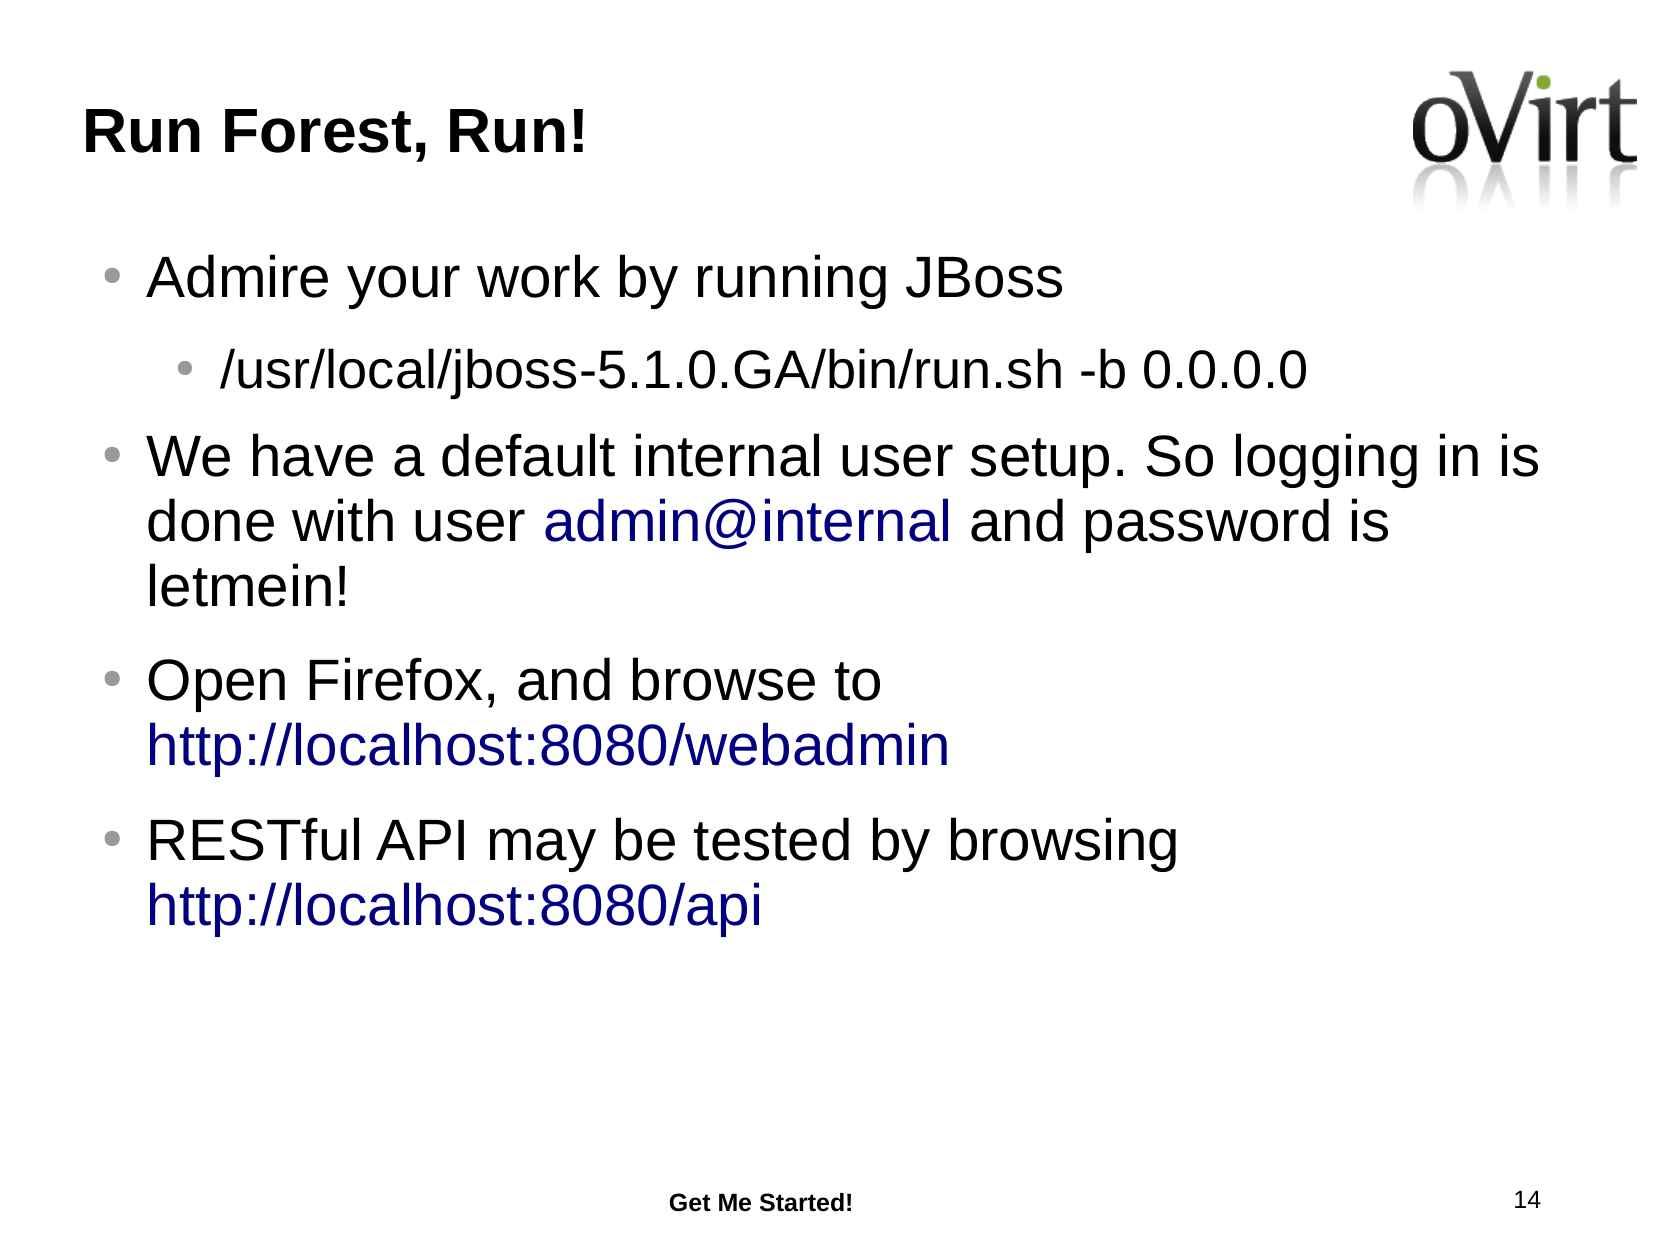

# Run Forest, Run!
Admire your work by running JBoss
/usr/local/jboss-5.1.0.GA/bin/run.sh -b 0.0.0.0
We have a default internal user setup. So logging in is done with user admin@internal and password is letmein!
Open Firefox, and browse to http://localhost:8080/webadmin
RESTful API may be tested by browsing http://localhost:8080/api